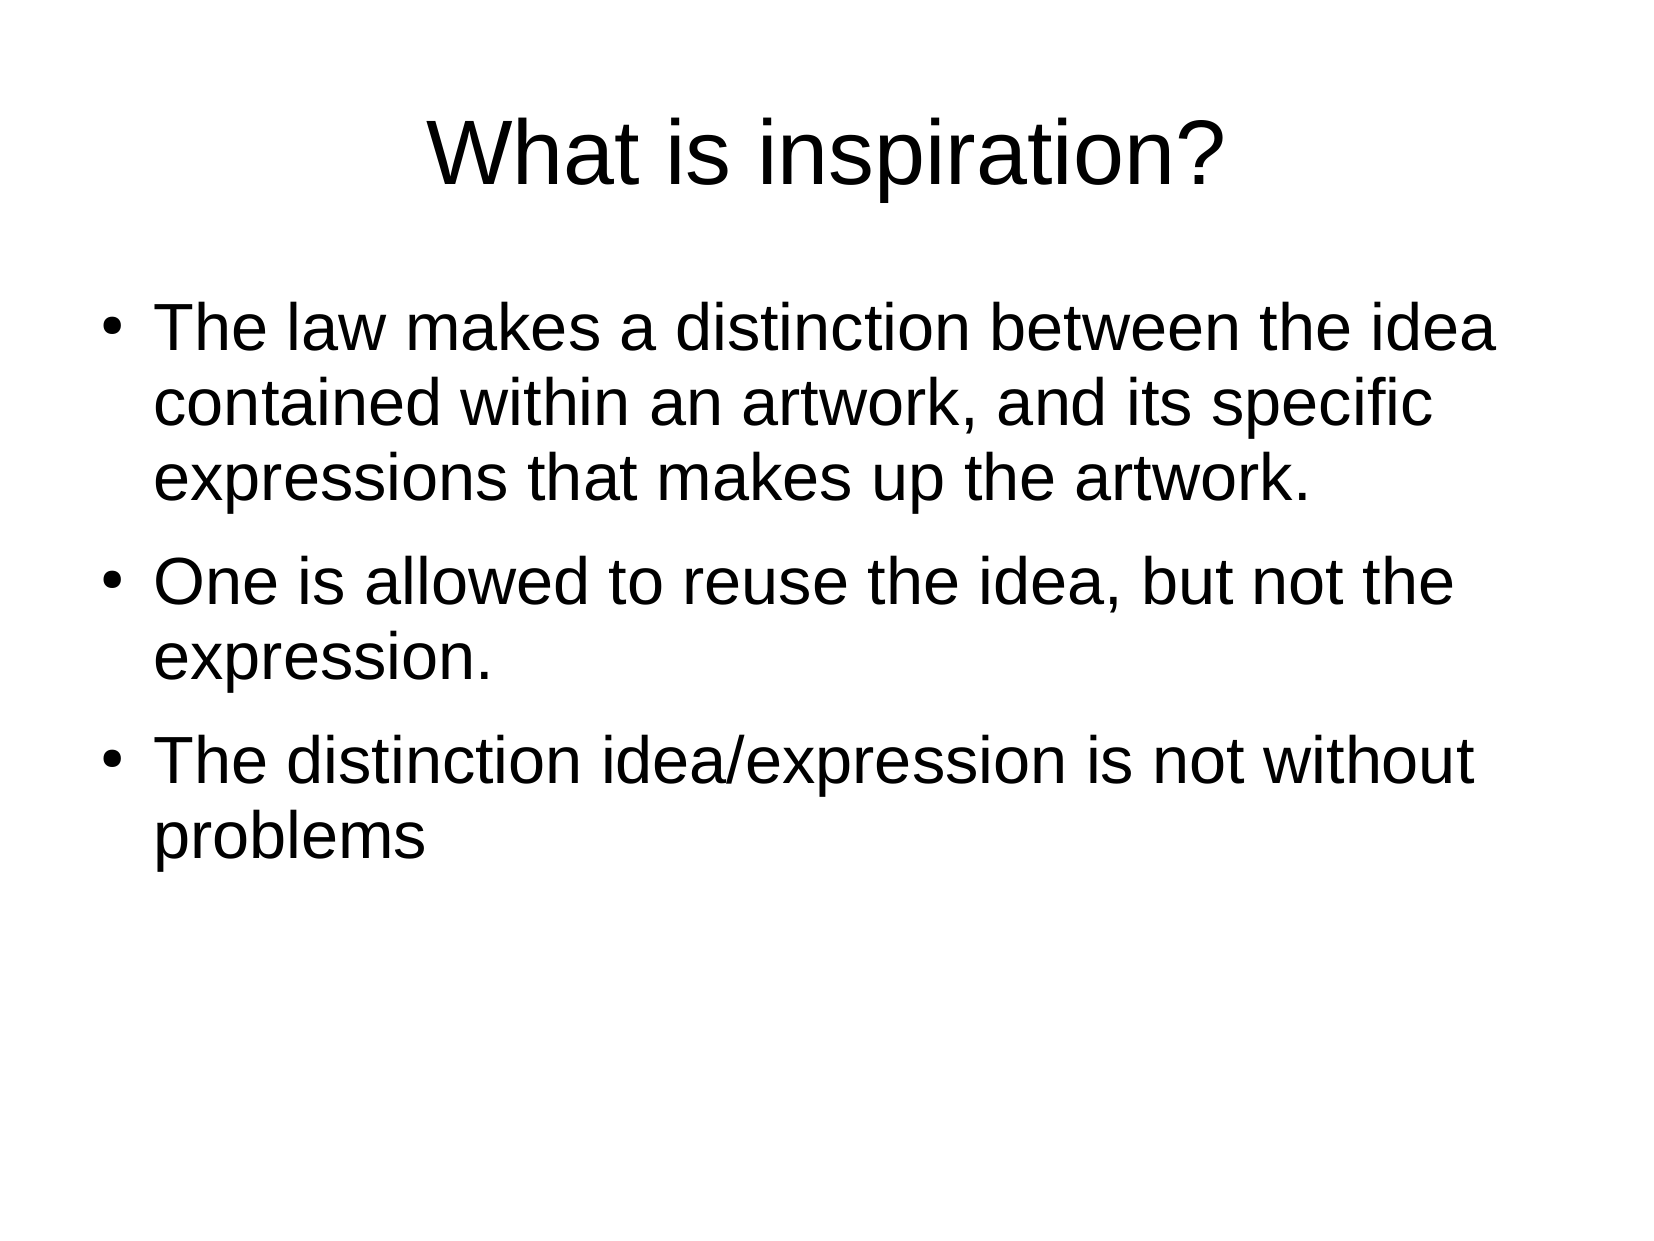

# What is inspiration?
The law makes a distinction between the idea contained within an artwork, and its specific expressions that makes up the artwork.
One is allowed to reuse the idea, but not the expression.
The distinction idea/expression is not without problems